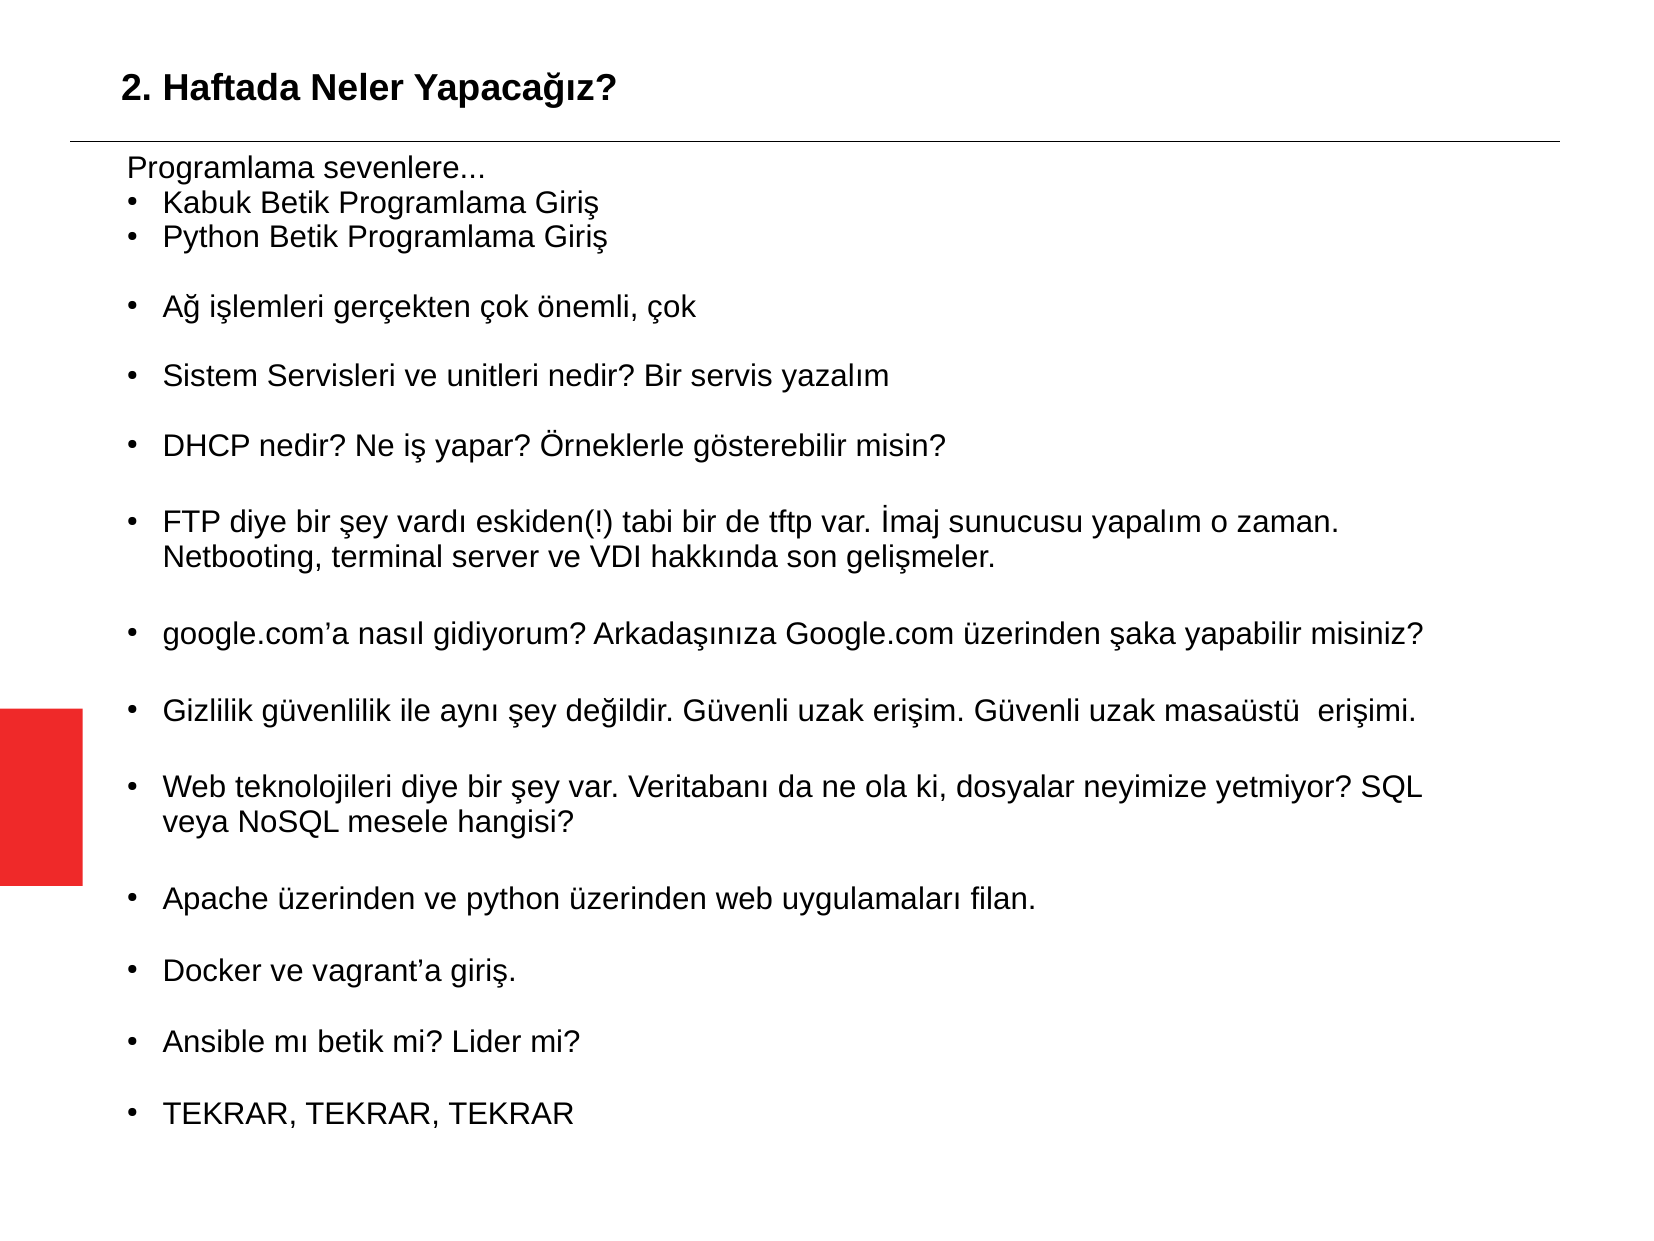

2. Haftada Neler Yapacağız?
Programlama sevenlere...
Kabuk Betik Programlama Giriş
Python Betik Programlama Giriş
Ağ işlemleri gerçekten çok önemli, çok
Sistem Servisleri ve unitleri nedir? Bir servis yazalım
DHCP nedir? Ne iş yapar? Örneklerle gösterebilir misin?
FTP diye bir şey vardı eskiden(!) tabi bir de tftp var. İmaj sunucusu yapalım o zaman. Netbooting, terminal server ve VDI hakkında son gelişmeler.
google.com’a nasıl gidiyorum? Arkadaşınıza Google.com üzerinden şaka yapabilir misiniz?
Gizlilik güvenlilik ile aynı şey değildir. Güvenli uzak erişim. Güvenli uzak masaüstü erişimi.
Web teknolojileri diye bir şey var. Veritabanı da ne ola ki, dosyalar neyimize yetmiyor? SQL veya NoSQL mesele hangisi?
Apache üzerinden ve python üzerinden web uygulamaları filan.
Docker ve vagrant’a giriş.
Ansible mı betik mi? Lider mi?
TEKRAR, TEKRAR, TEKRAR